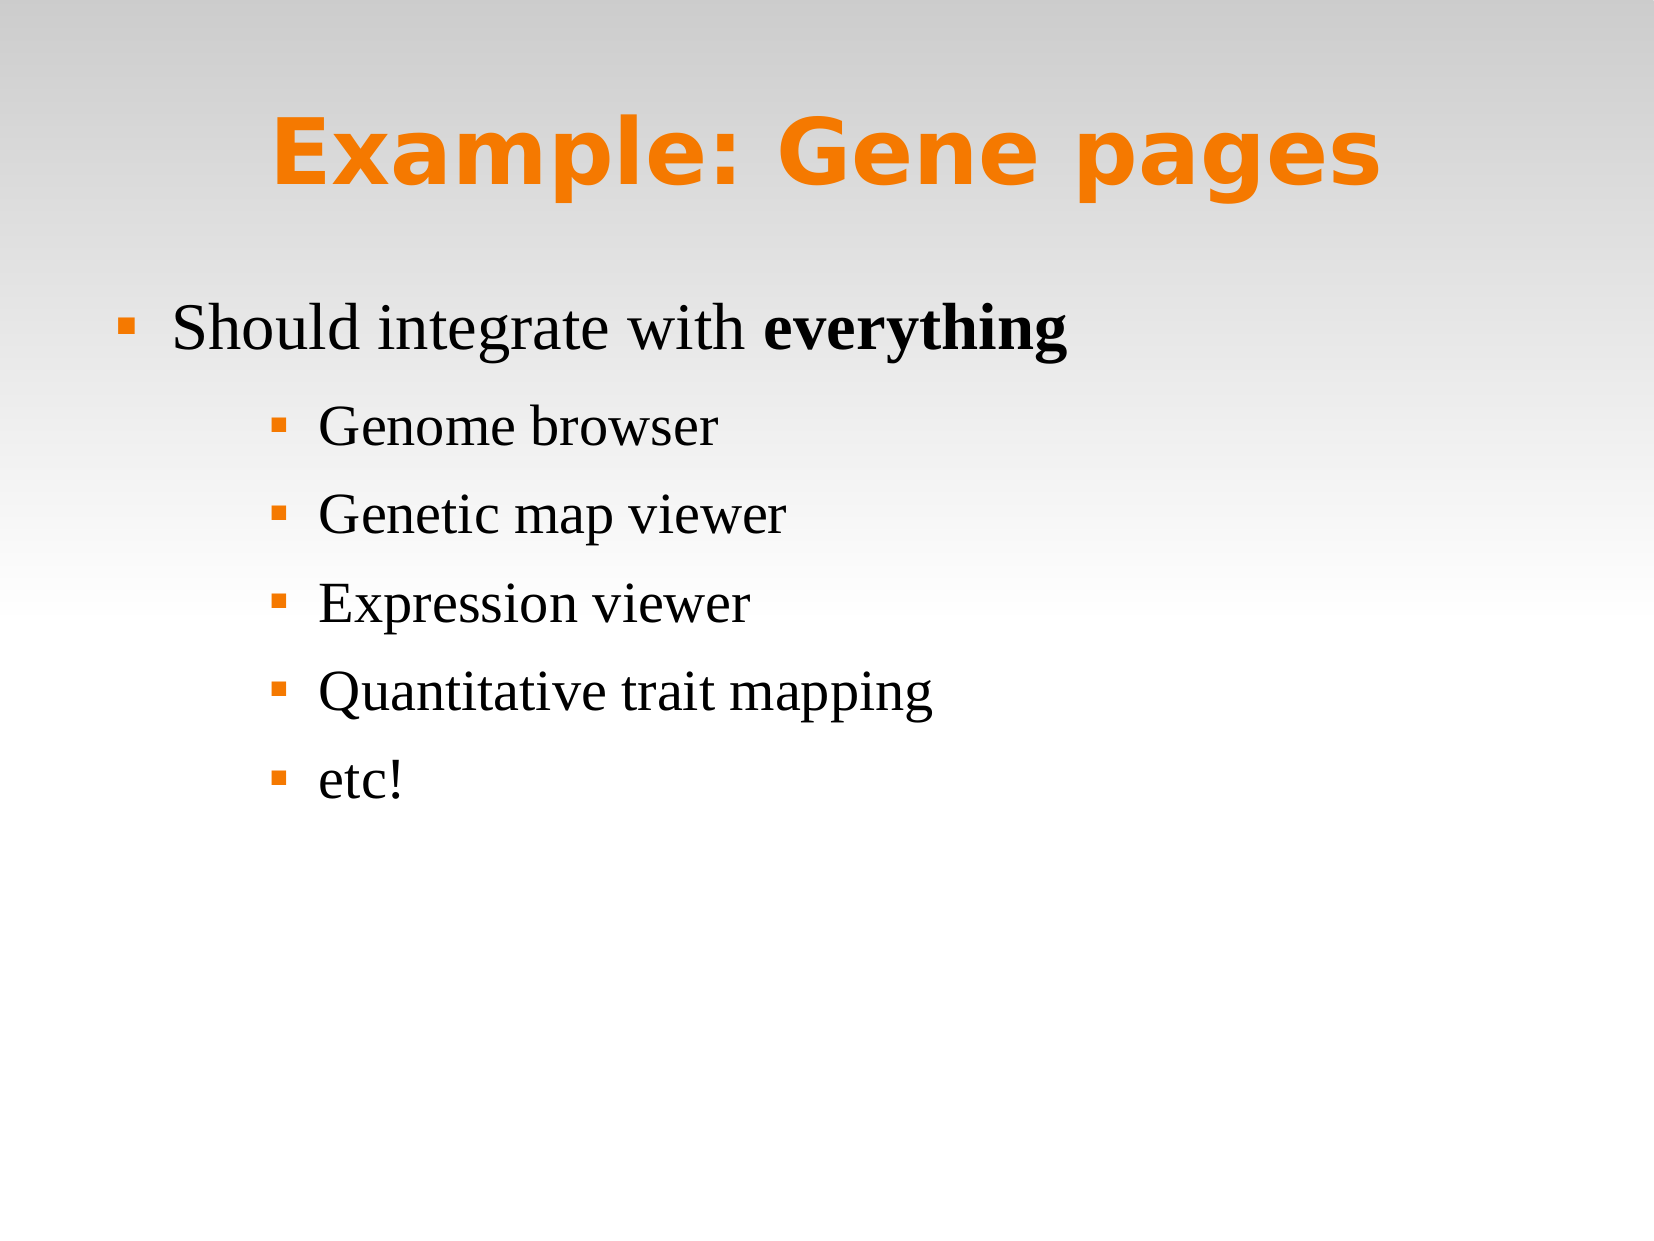

# Example: Gene pages
Should integrate with everything
Genome browser
Genetic map viewer
Expression viewer
Quantitative trait mapping
etc!